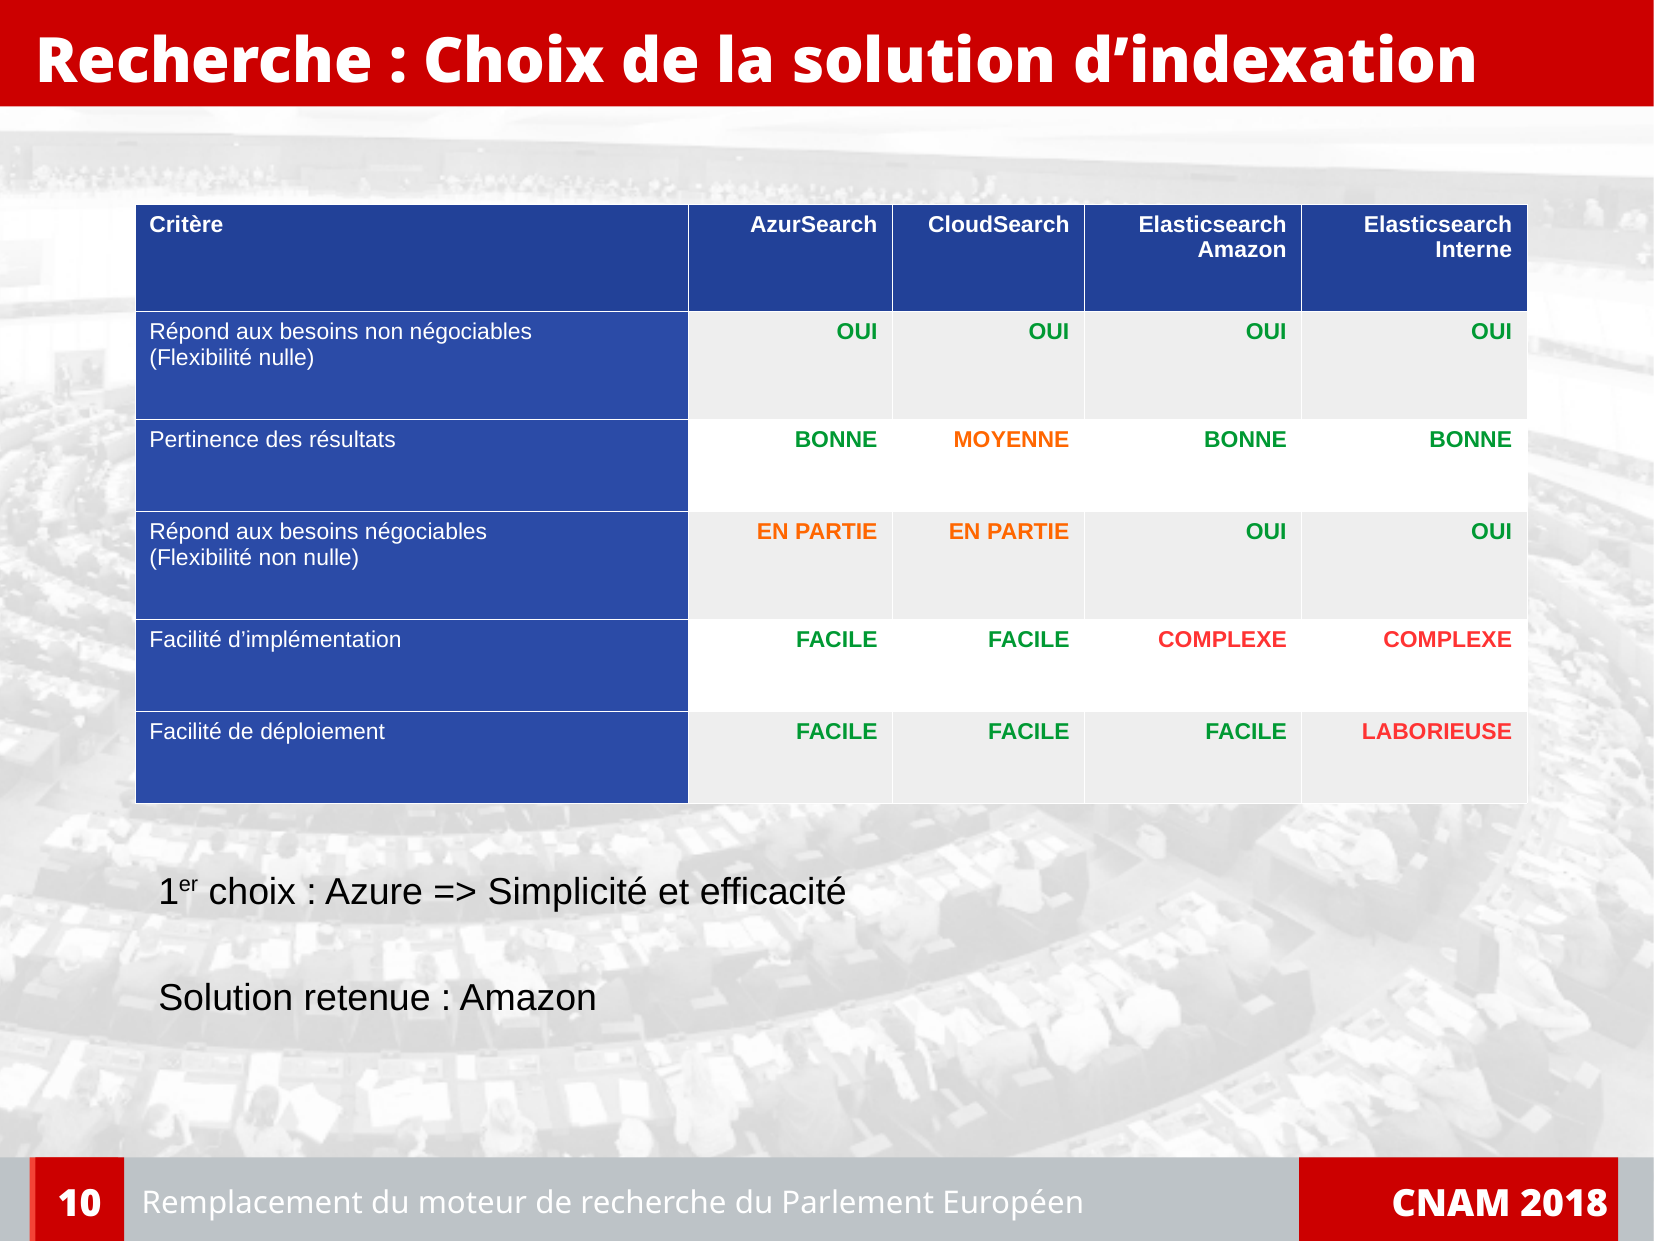

# Recherche : Choix de la solution d’indexation
| Critère | AzurSearch | CloudSearch | Elasticsearch Amazon | Elasticsearch Interne |
| --- | --- | --- | --- | --- |
| Répond aux besoins non négociables (Flexibilité nulle) | OUI | OUI | OUI | OUI |
| Pertinence des résultats | BONNE | MOYENNE | BONNE | BONNE |
| Répond aux besoins négociables (Flexibilité non nulle) | EN PARTIE | EN PARTIE | OUI | OUI |
| Facilité d’implémentation | FACILE | FACILE | COMPLEXE | COMPLEXE |
| Facilité de déploiement | FACILE | FACILE | FACILE | LABORIEUSE |
1er choix : Azure => Simplicité et efficacité
Solution retenue : Amazon
10
Remplacement du moteur de recherche du Parlement Européen